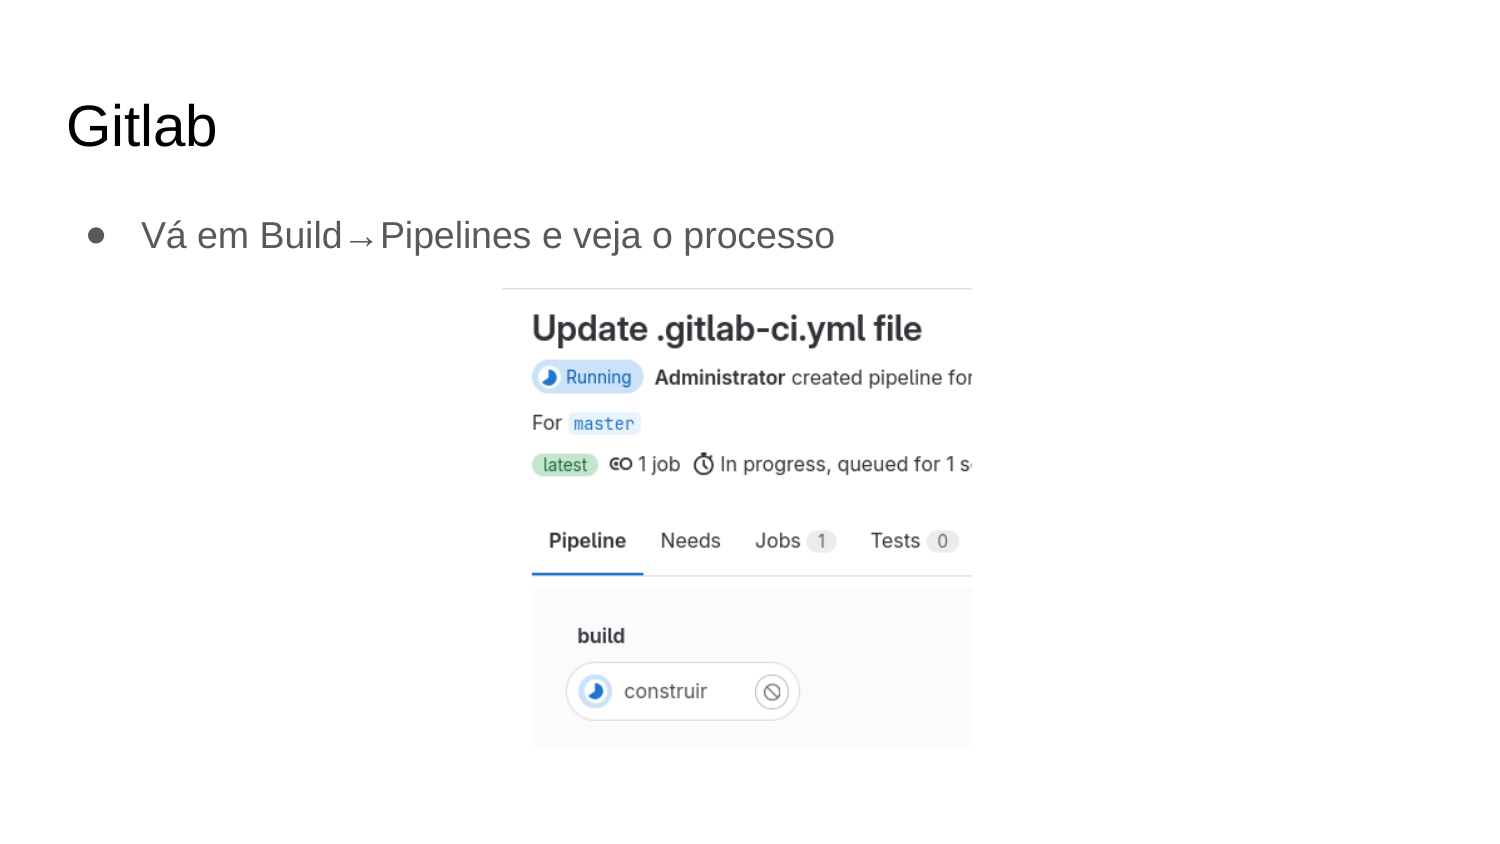

# Gitlab
Vá em Build→Pipelines e veja o processo